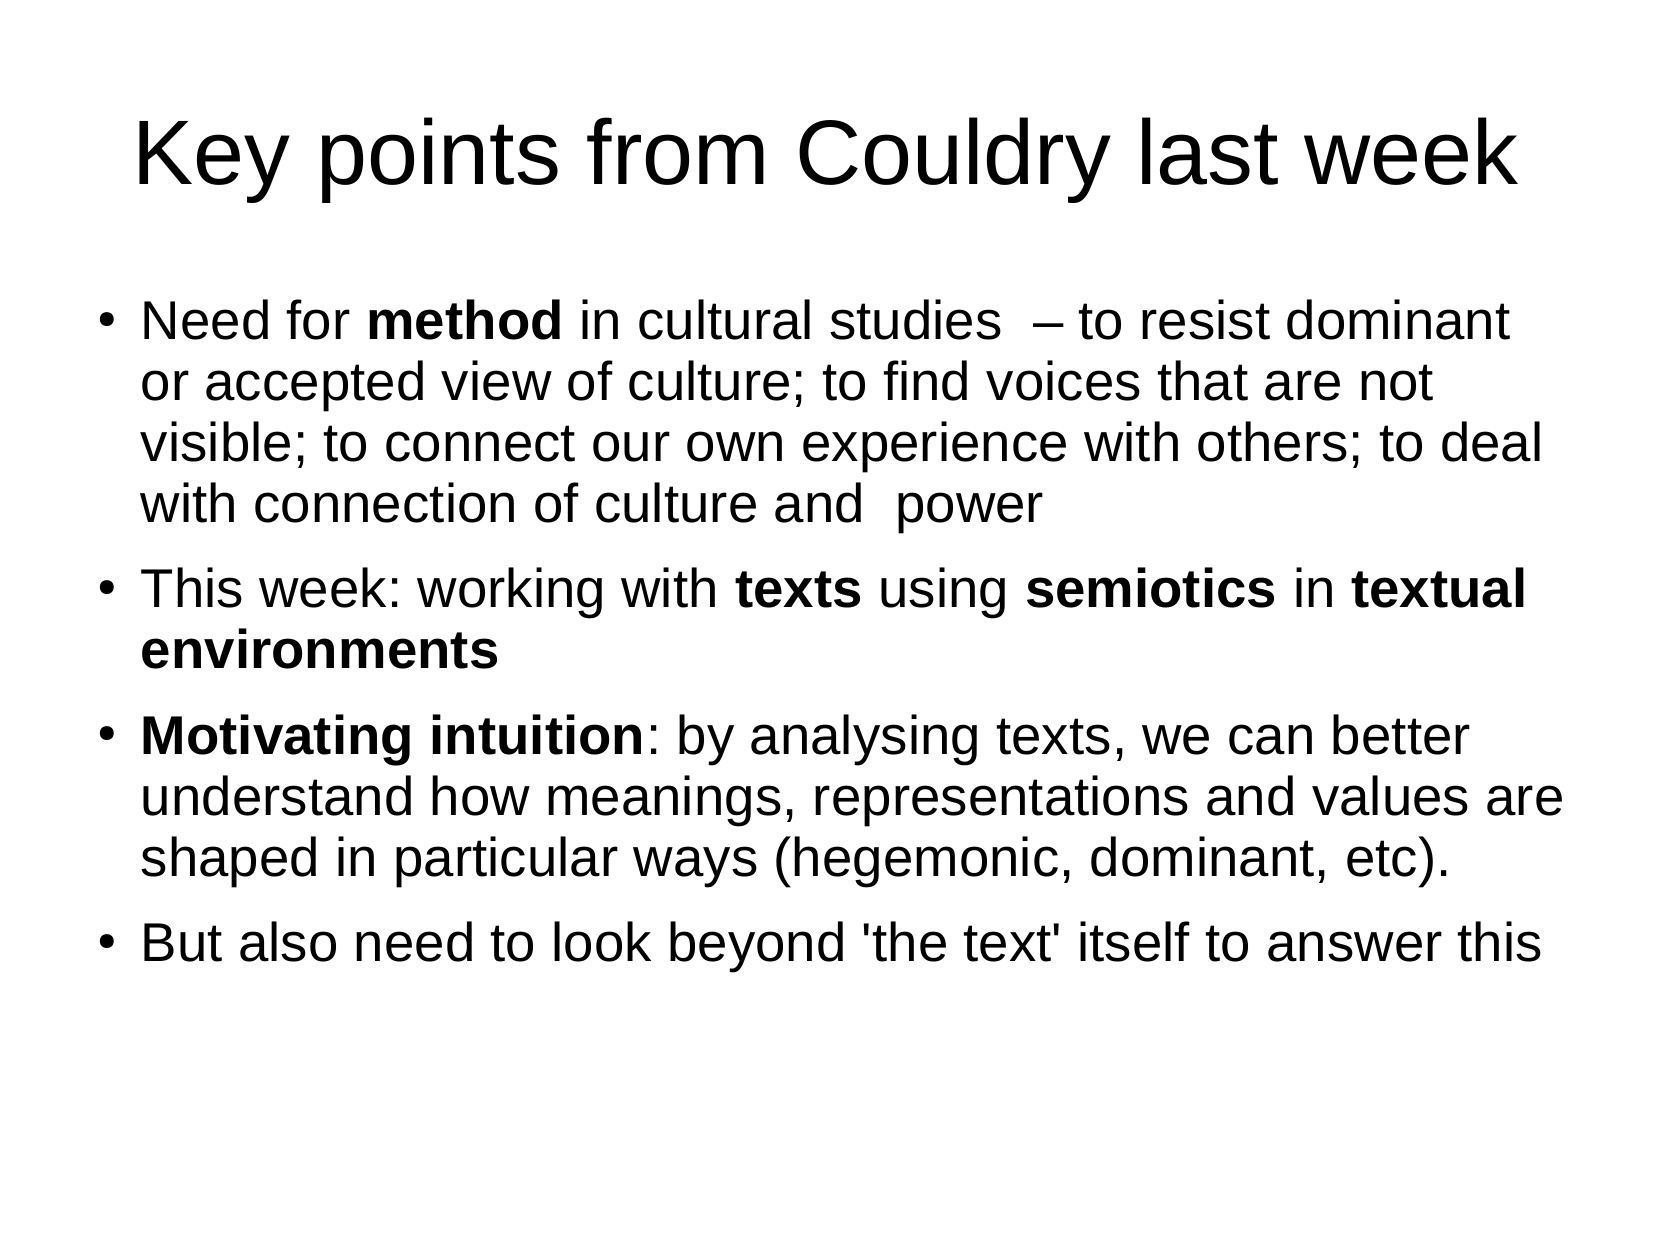

# Key points from Couldry last week
Need for method in cultural studies – to resist dominant or accepted view of culture; to find voices that are not visible; to connect our own experience with others; to deal with connection of culture and power
This week: working with texts using semiotics in textual environments
Motivating intuition: by analysing texts, we can better understand how meanings, representations and values are shaped in particular ways (hegemonic, dominant, etc).
But also need to look beyond 'the text' itself to answer this